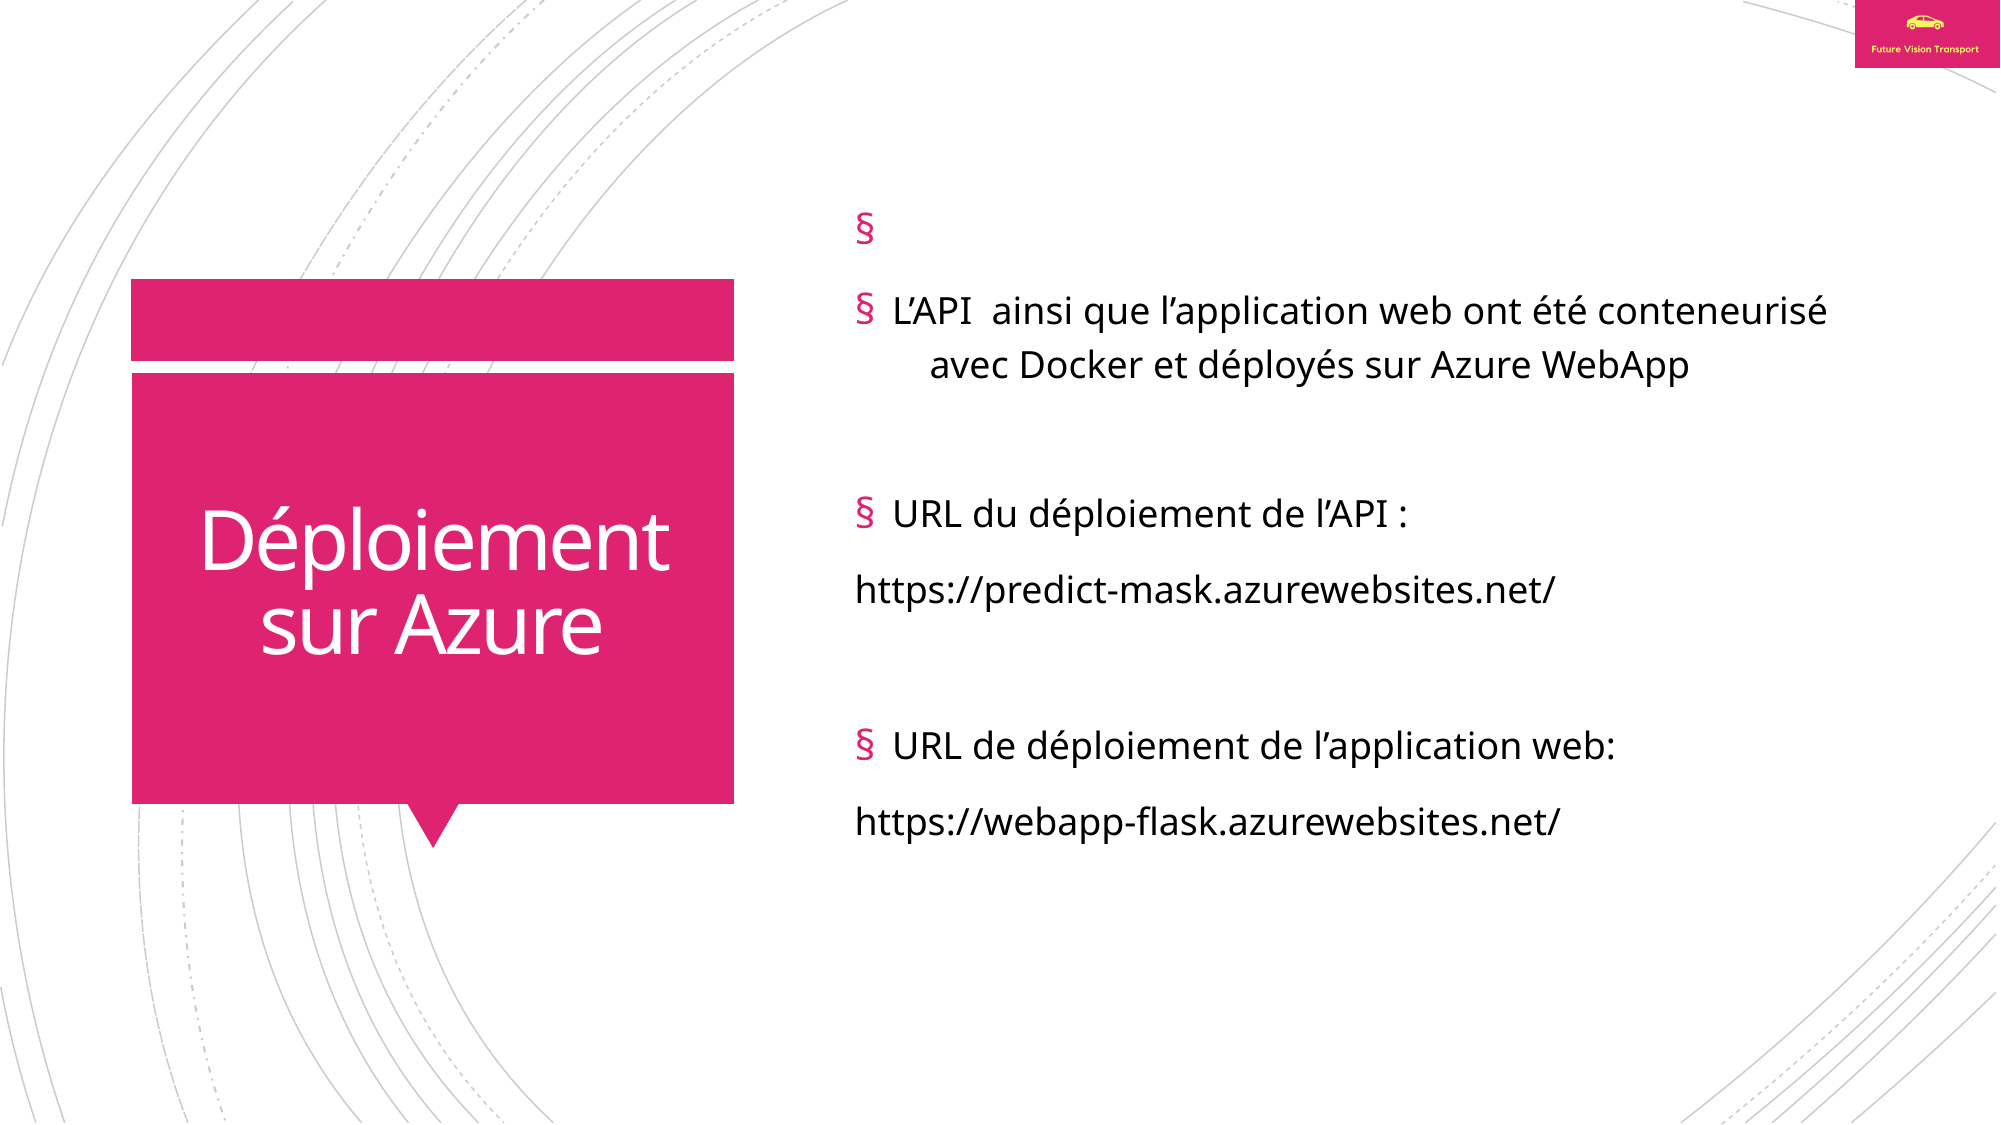

L’API ainsi que l’application web ont été conteneurisé avec Docker et déployés sur Azure WebApp
URL du déploiement de l’API :
https://predict-mask.azurewebsites.net/
URL de déploiement de l’application web:
https://webapp-flask.azurewebsites.net/
# Déploiement sur Azure